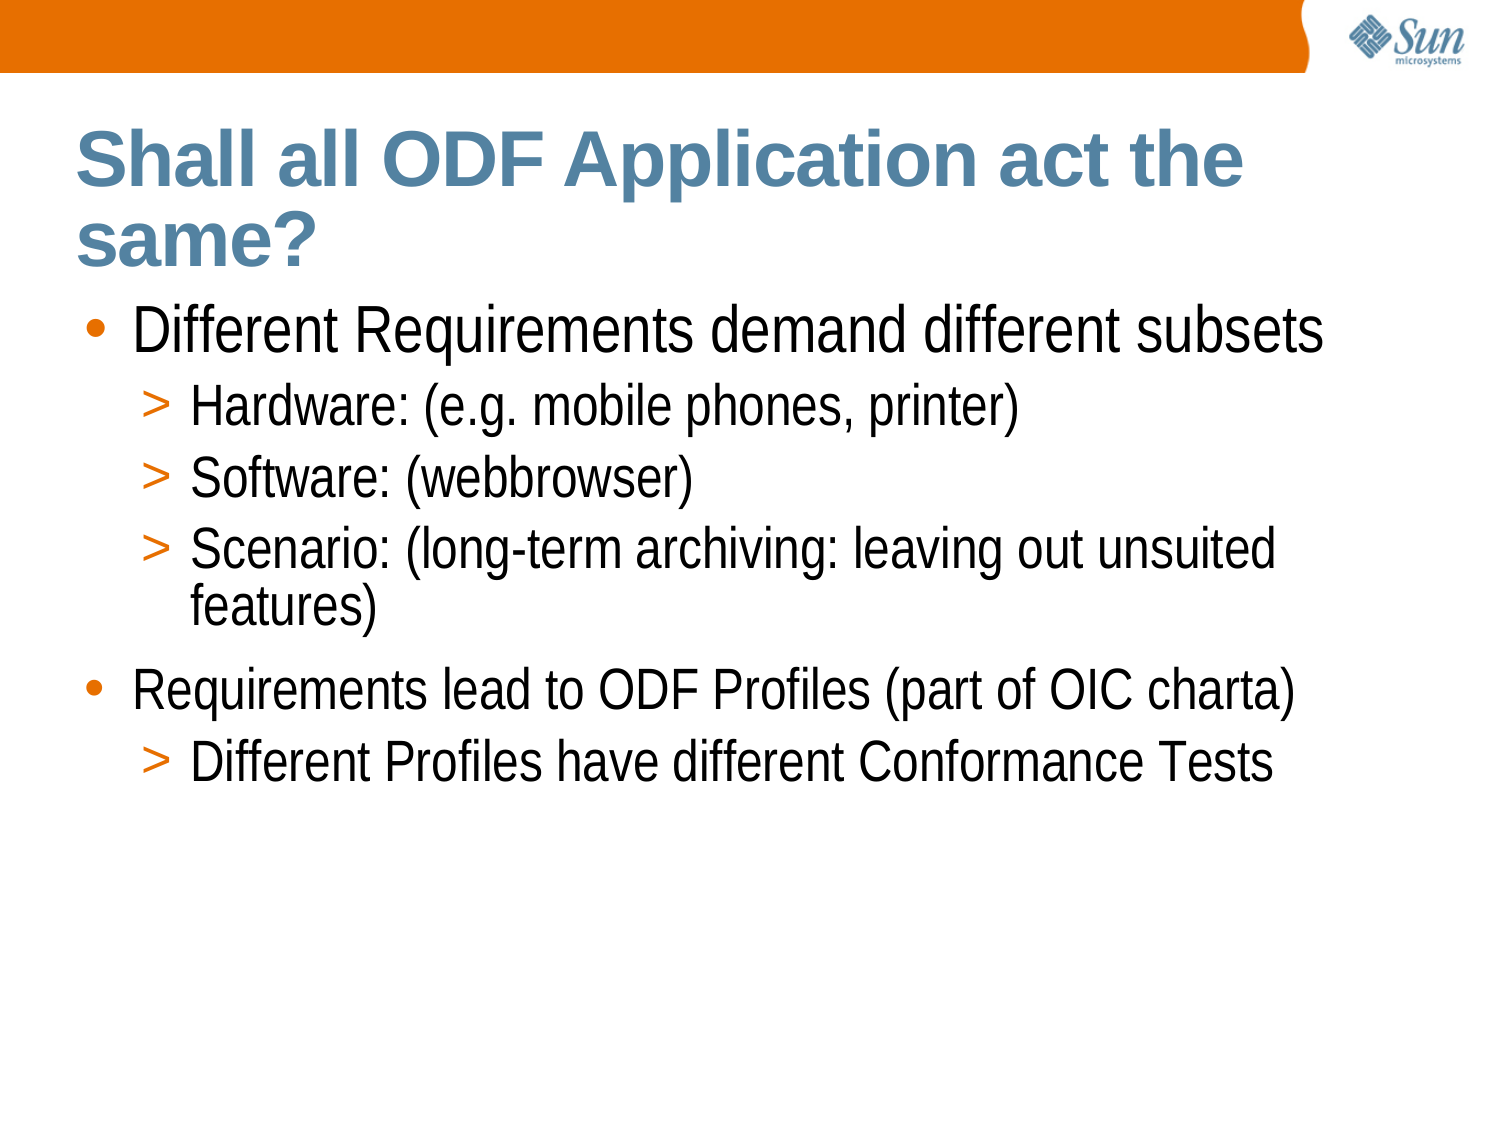

# Shall all ODF Application act the same?
Different Requirements demand different subsets
Hardware: (e.g. mobile phones, printer)
Software: (webbrowser)
Scenario: (long-term archiving: leaving out unsuited features)
Requirements lead to ODF Profiles (part of OIC charta)
Different Profiles have different Conformance Tests